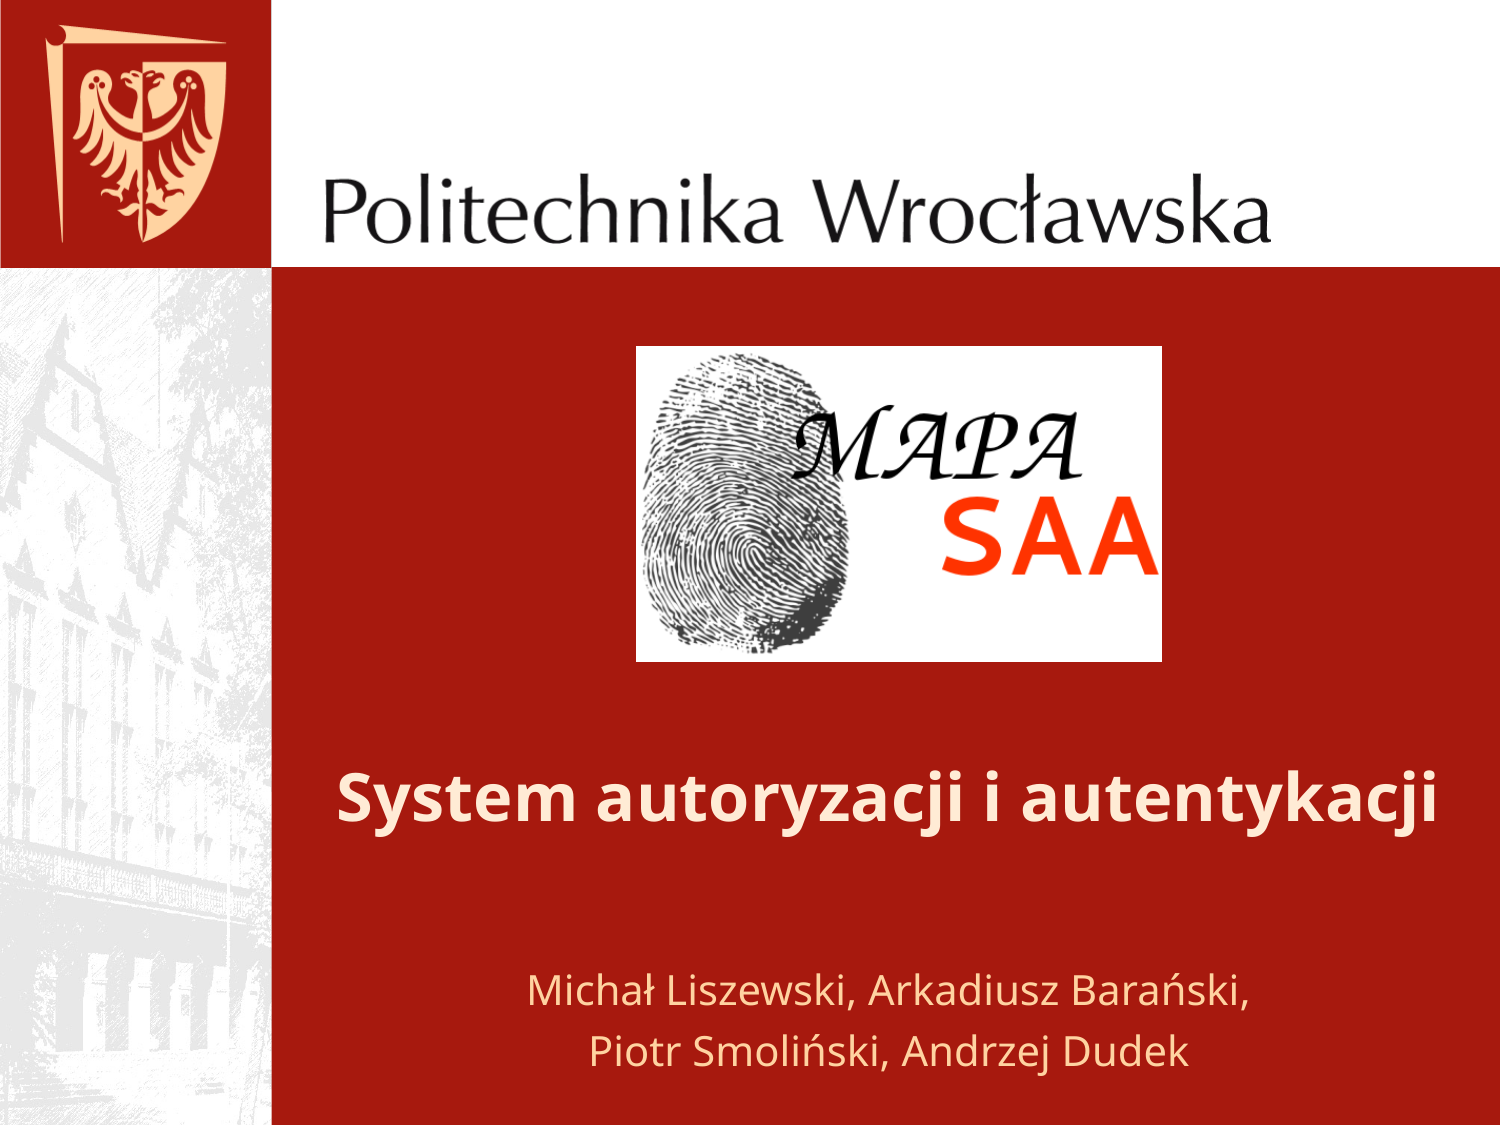

# System autoryzacji i autentykacji
Michał Liszewski, Arkadiusz Barański,
Piotr Smoliński, Andrzej Dudek